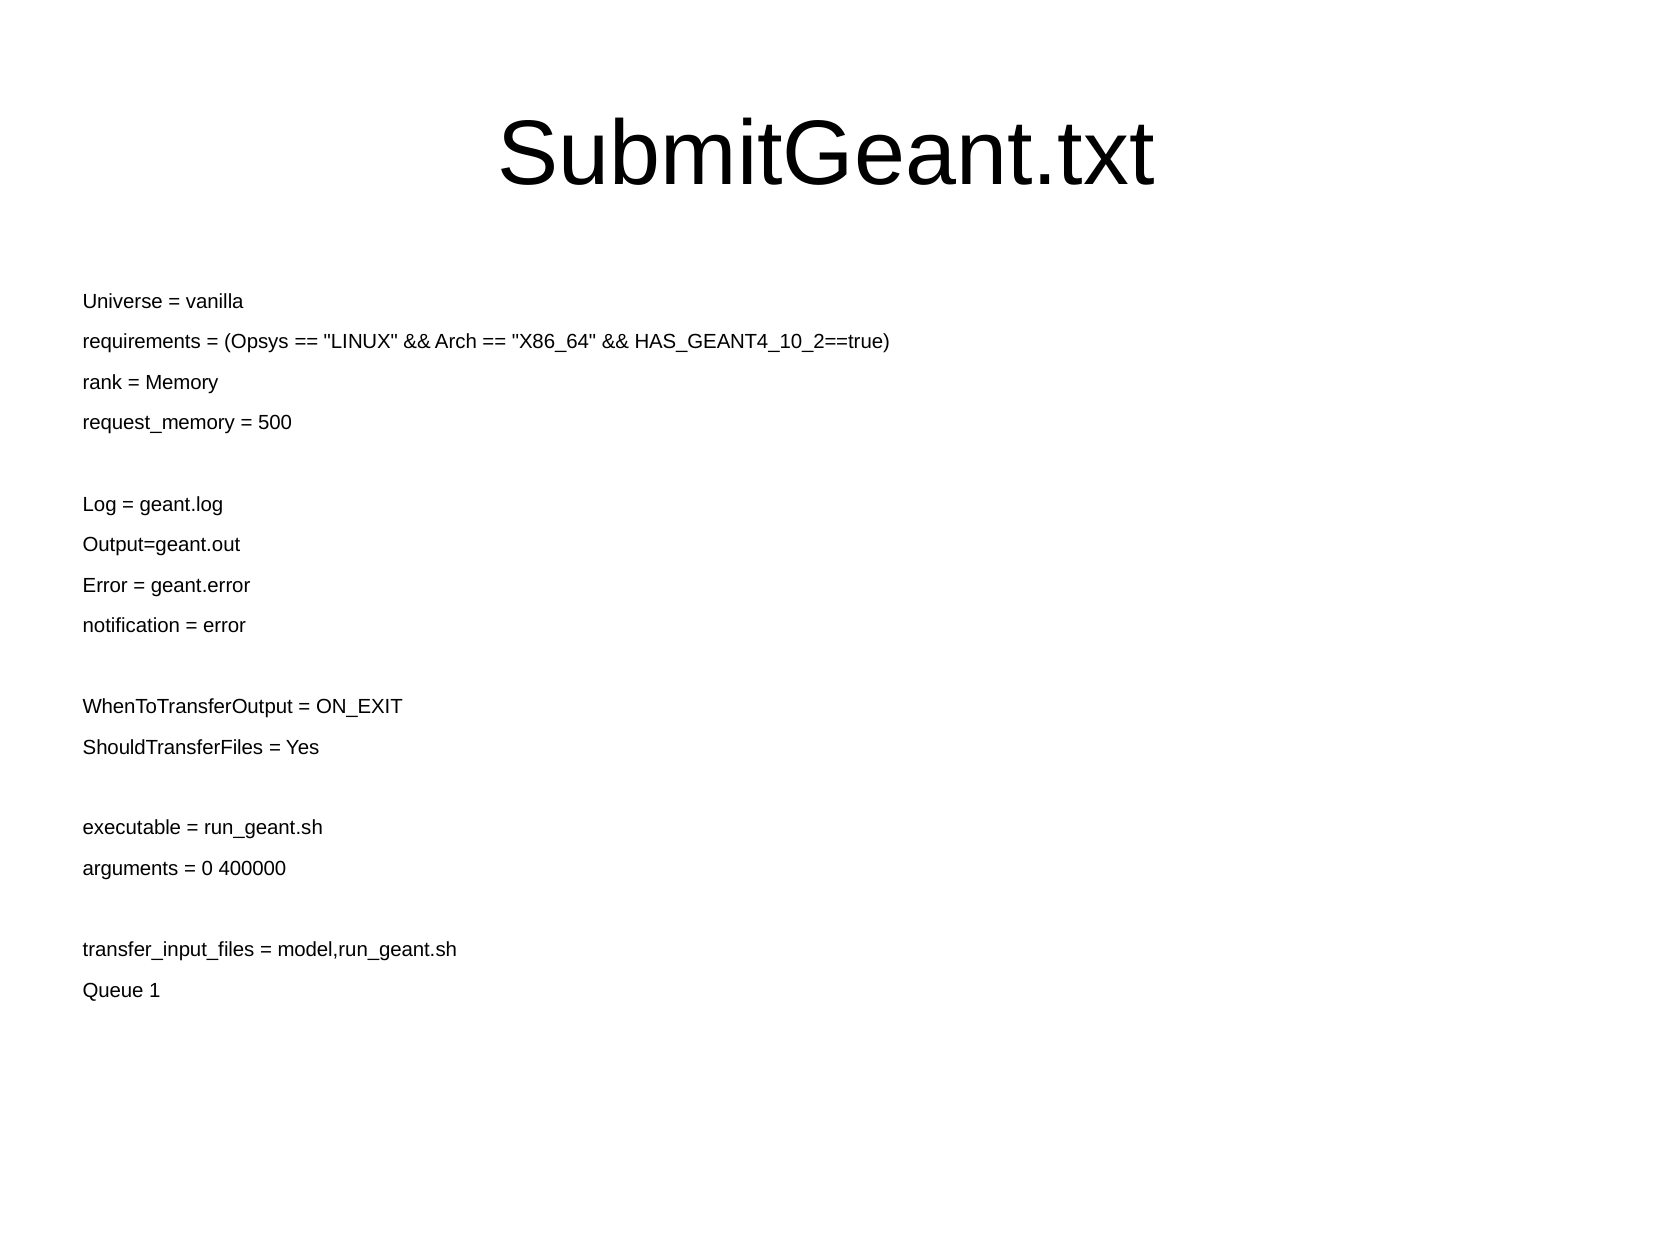

# SubmitGeant.txt
Universe = vanilla
requirements = (Opsys == "LINUX" && Arch == "X86_64" && HAS_GEANT4_10_2==true)
rank = Memory
request_memory = 500
Log = geant.log
Output=geant.out
Error = geant.error
notification = error
WhenToTransferOutput = ON_EXIT
ShouldTransferFiles = Yes
executable = run_geant.sh
arguments = 0 400000
transfer_input_files = model,run_geant.sh
Queue 1